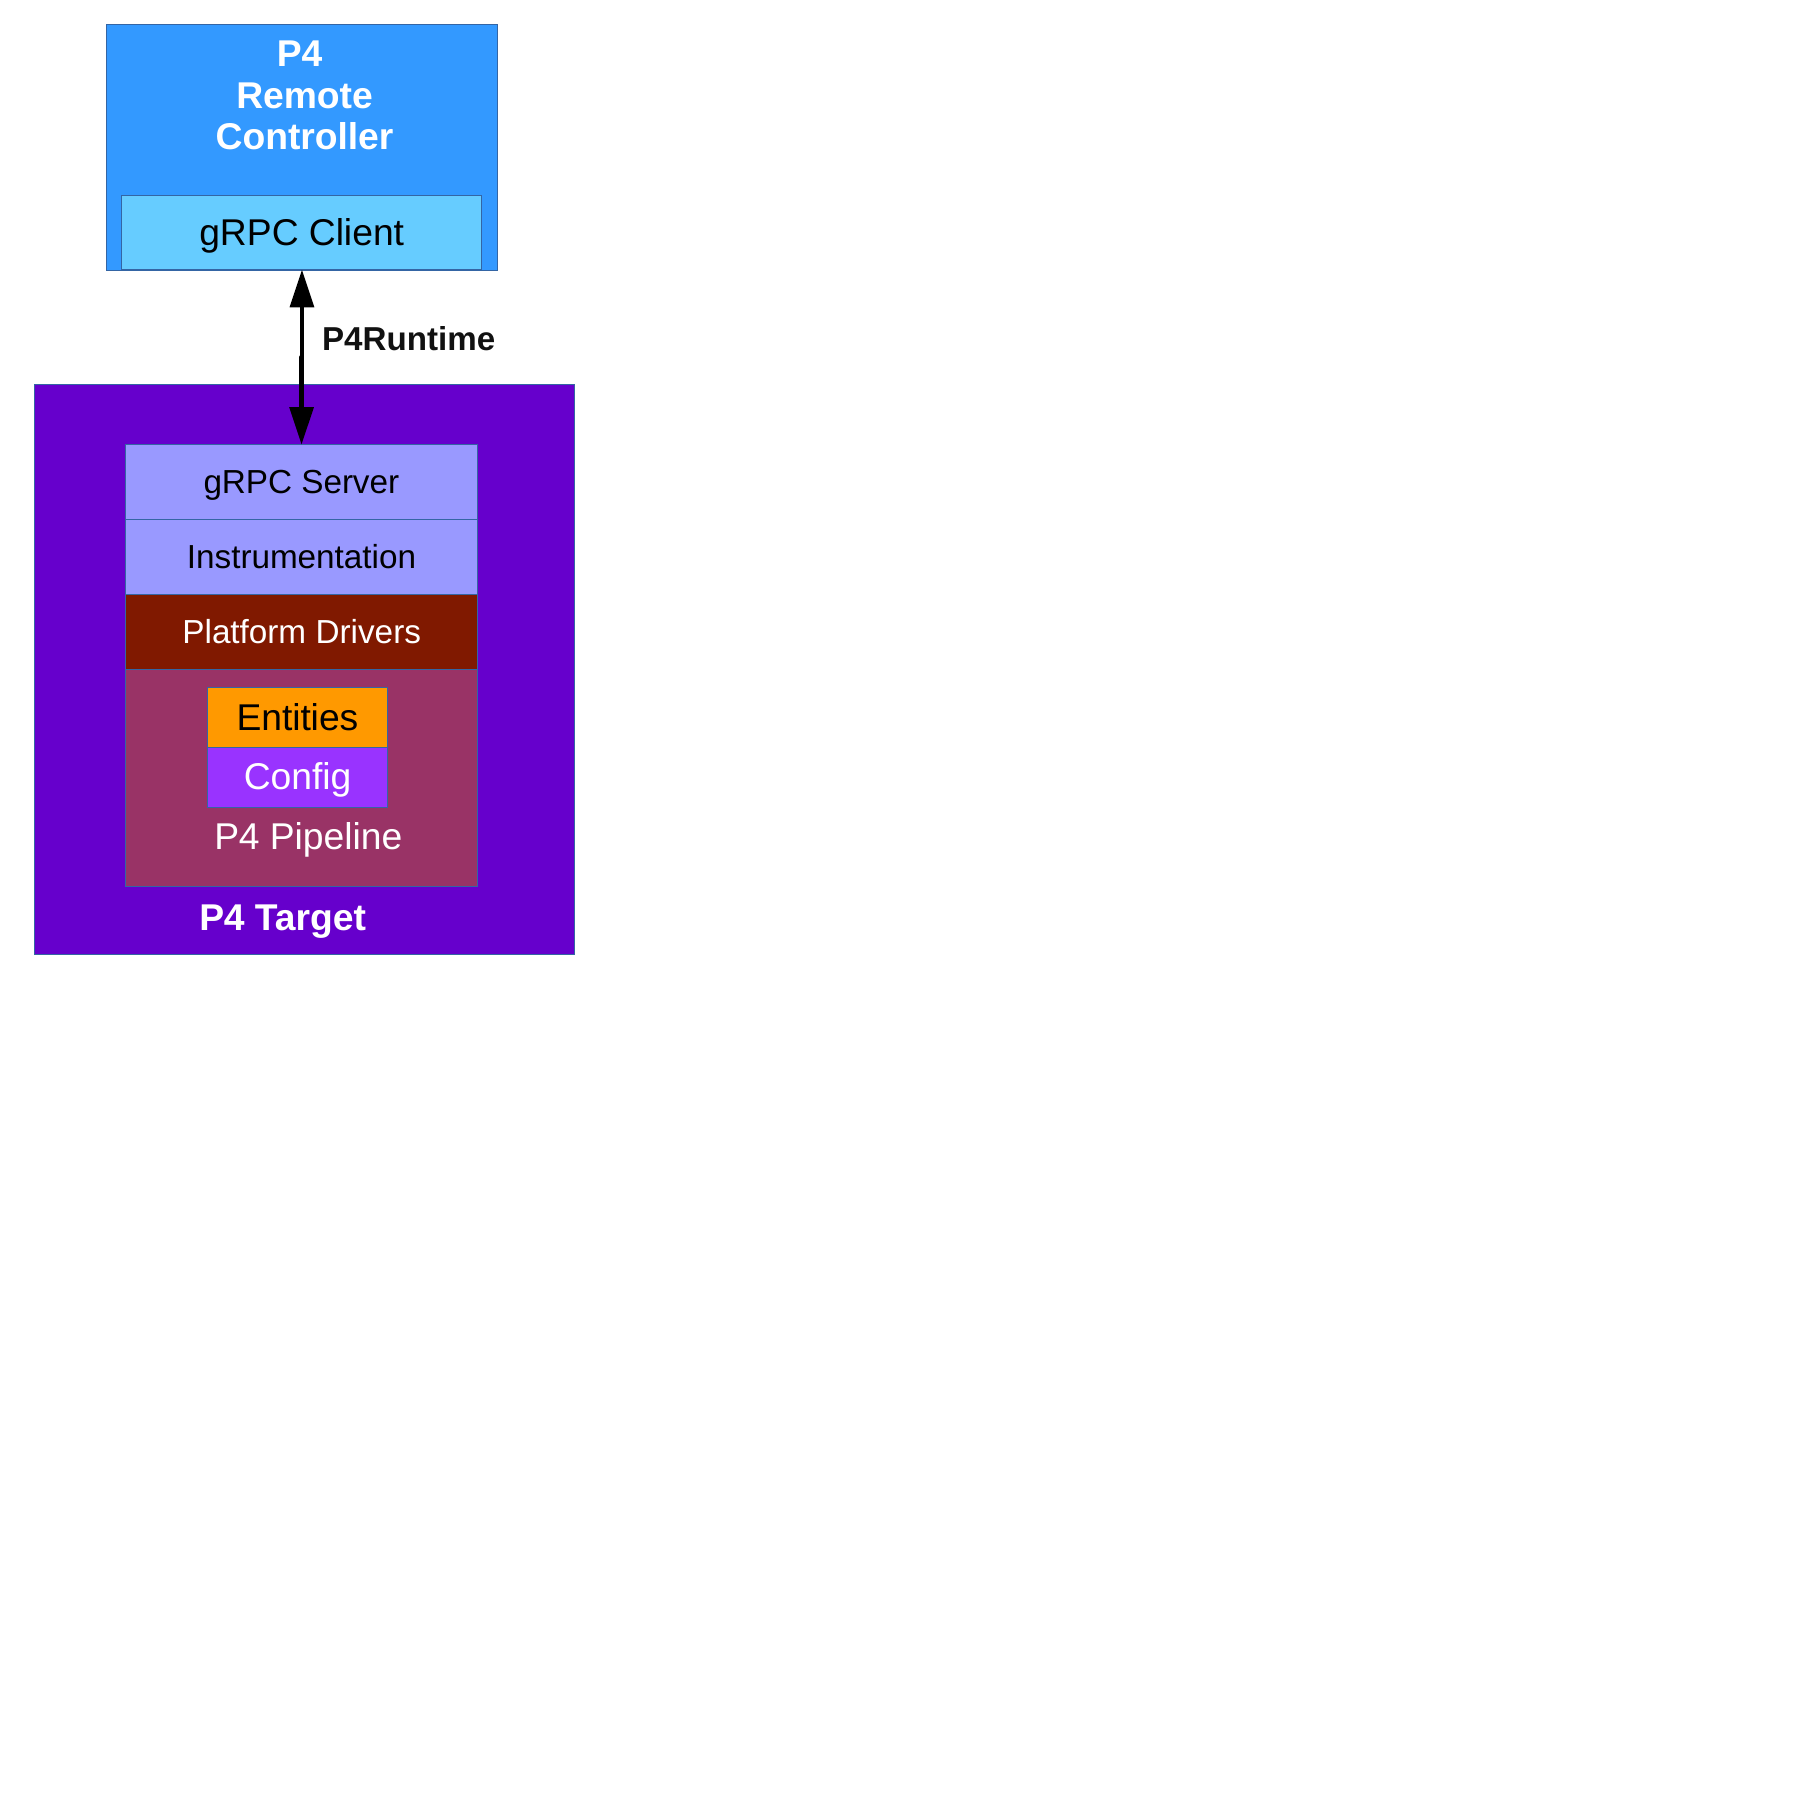

P4
Remote
Controller
gRPC Client
P4Runtime
gRPC Server
Instrumentation
Platform Drivers
Entities
Config
P4 Pipeline
P4 Target